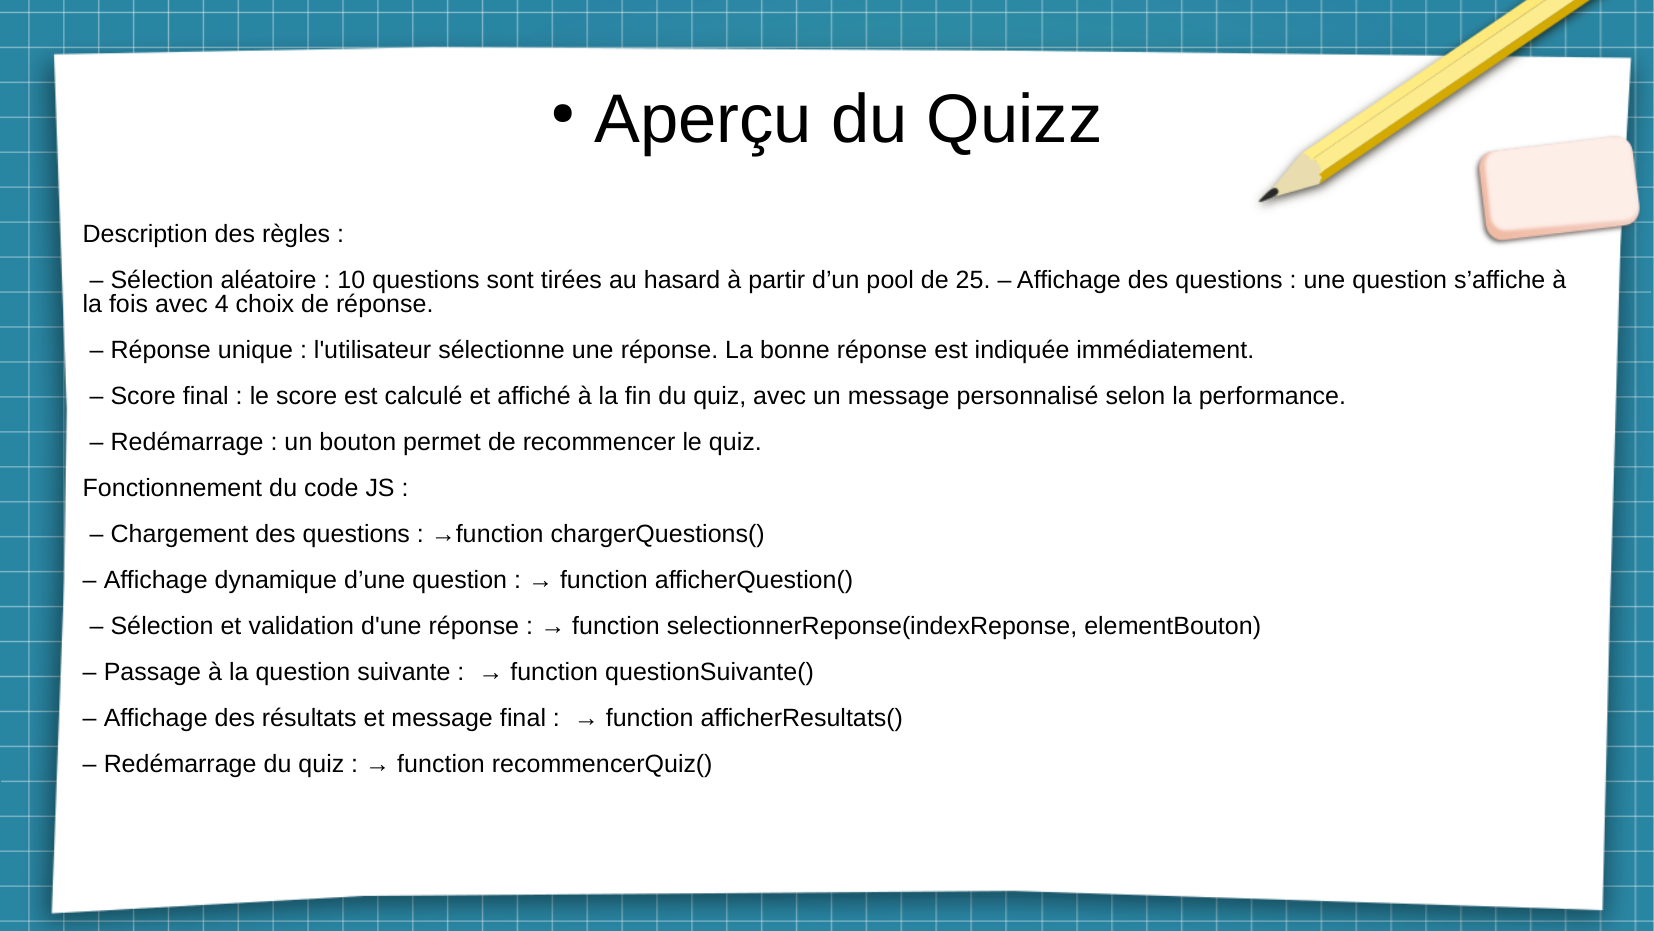

# Aperçu du Quizz
Description des règles :
 – Sélection aléatoire : 10 questions sont tirées au hasard à partir d’un pool de 25. – Affichage des questions : une question s’affiche à la fois avec 4 choix de réponse.
 – Réponse unique : l'utilisateur sélectionne une réponse. La bonne réponse est indiquée immédiatement.
 – Score final : le score est calculé et affiché à la fin du quiz, avec un message personnalisé selon la performance.
 – Redémarrage : un bouton permet de recommencer le quiz.
Fonctionnement du code JS :
 – Chargement des questions : →function chargerQuestions()
– Affichage dynamique d’une question : → function afficherQuestion()
 – Sélection et validation d'une réponse : → function selectionnerReponse(indexReponse, elementBouton)
– Passage à la question suivante :  → function questionSuivante()
– Affichage des résultats et message final :  → function afficherResultats()
– Redémarrage du quiz : → function recommencerQuiz()